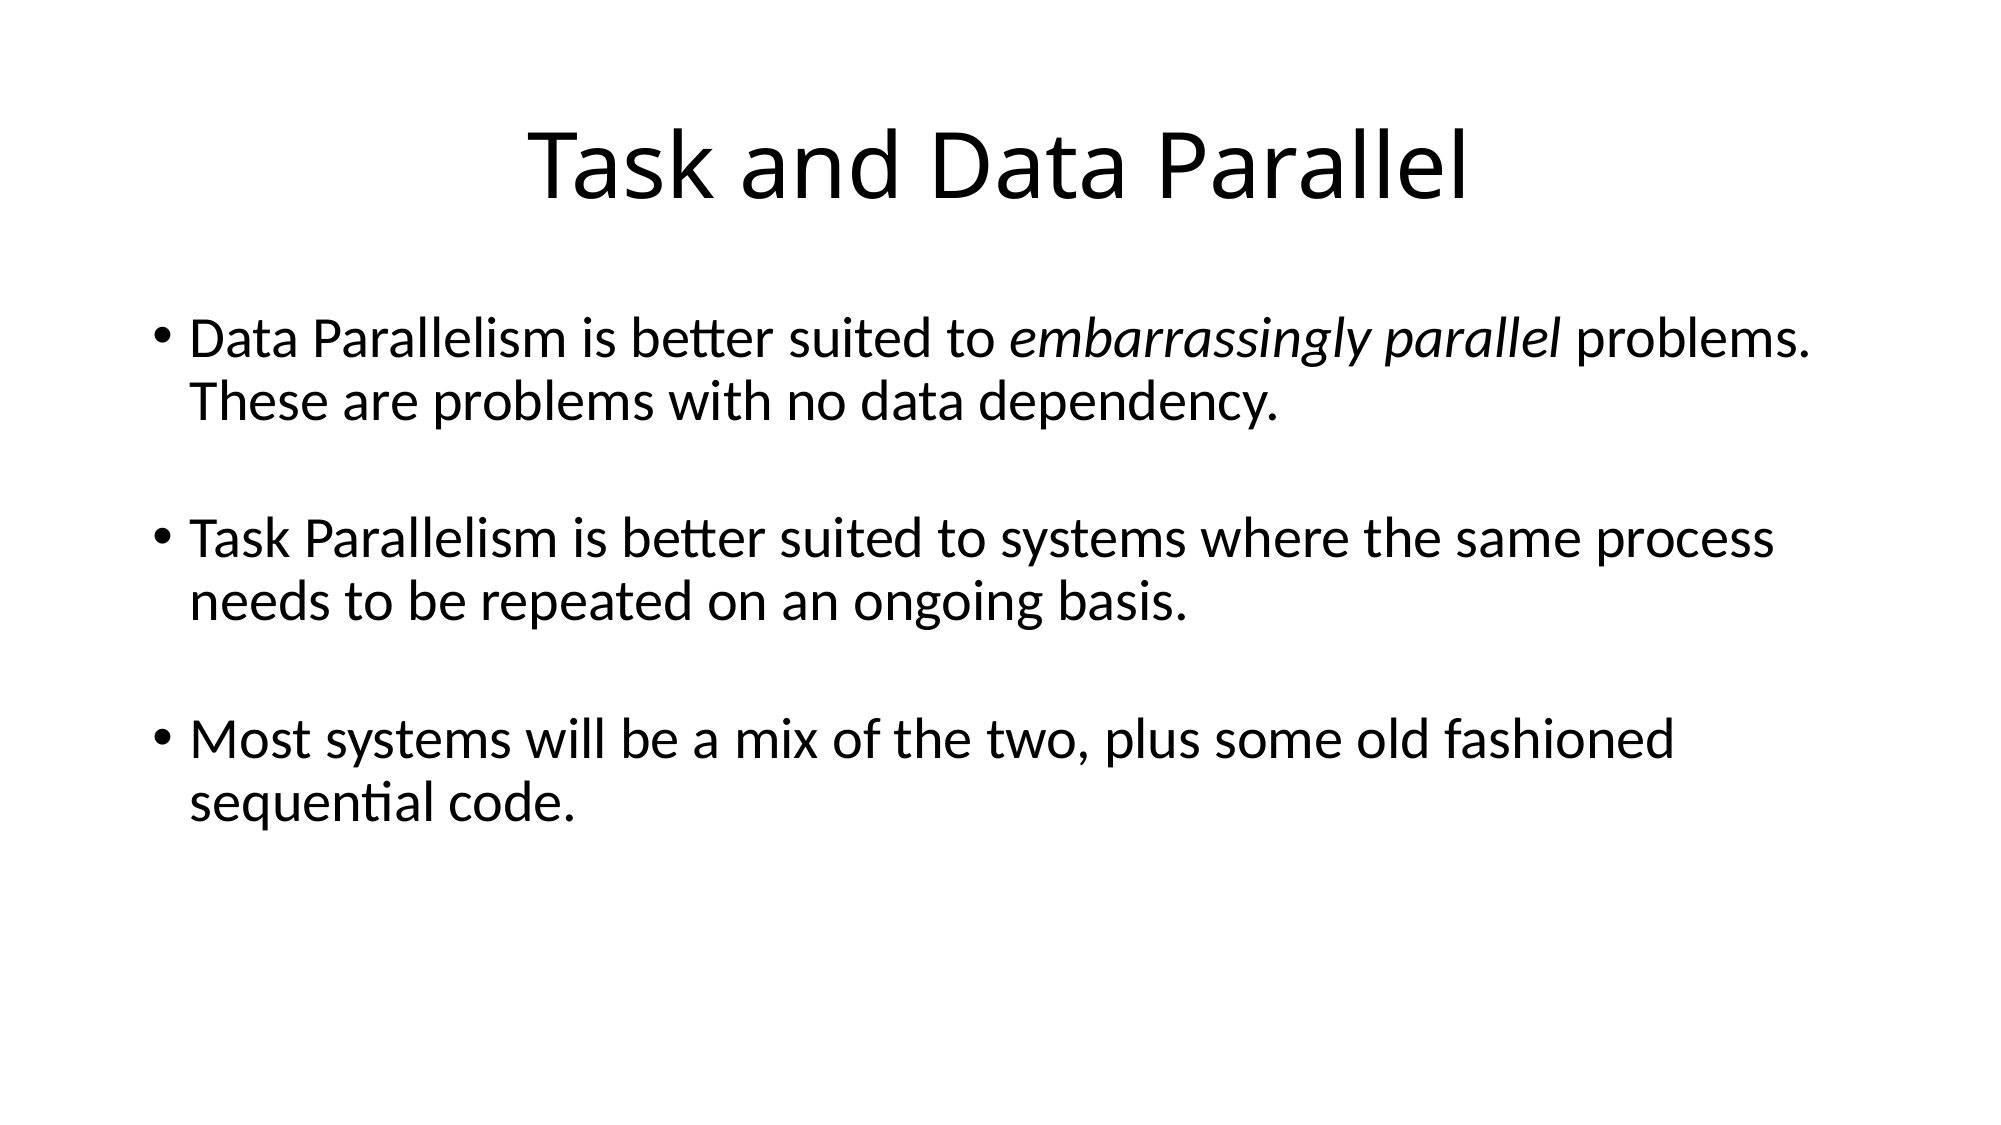

# Task and Data Parallel
Data Parallelism is better suited to embarrassingly parallel problems. These are problems with no data dependency.
Task Parallelism is better suited to systems where the same process needs to be repeated on an ongoing basis.
Most systems will be a mix of the two, plus some old fashioned sequential code.